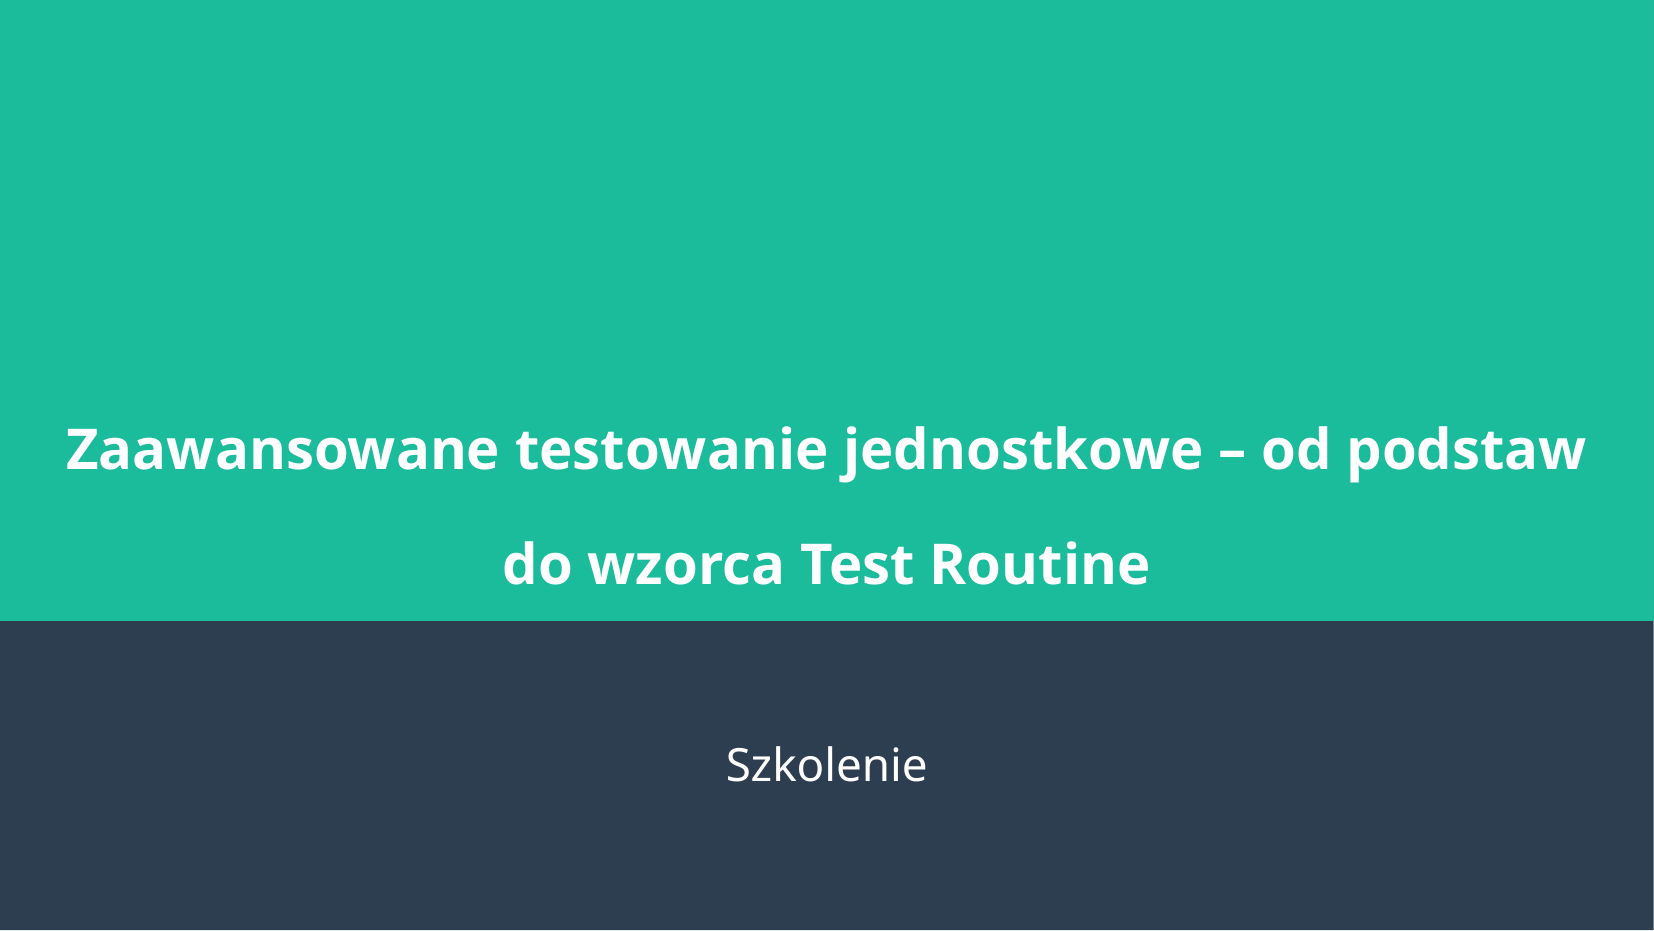

# Zaawansowane testowanie jednostkowe – od podstaw do wzorca Test Routine
Szkolenie